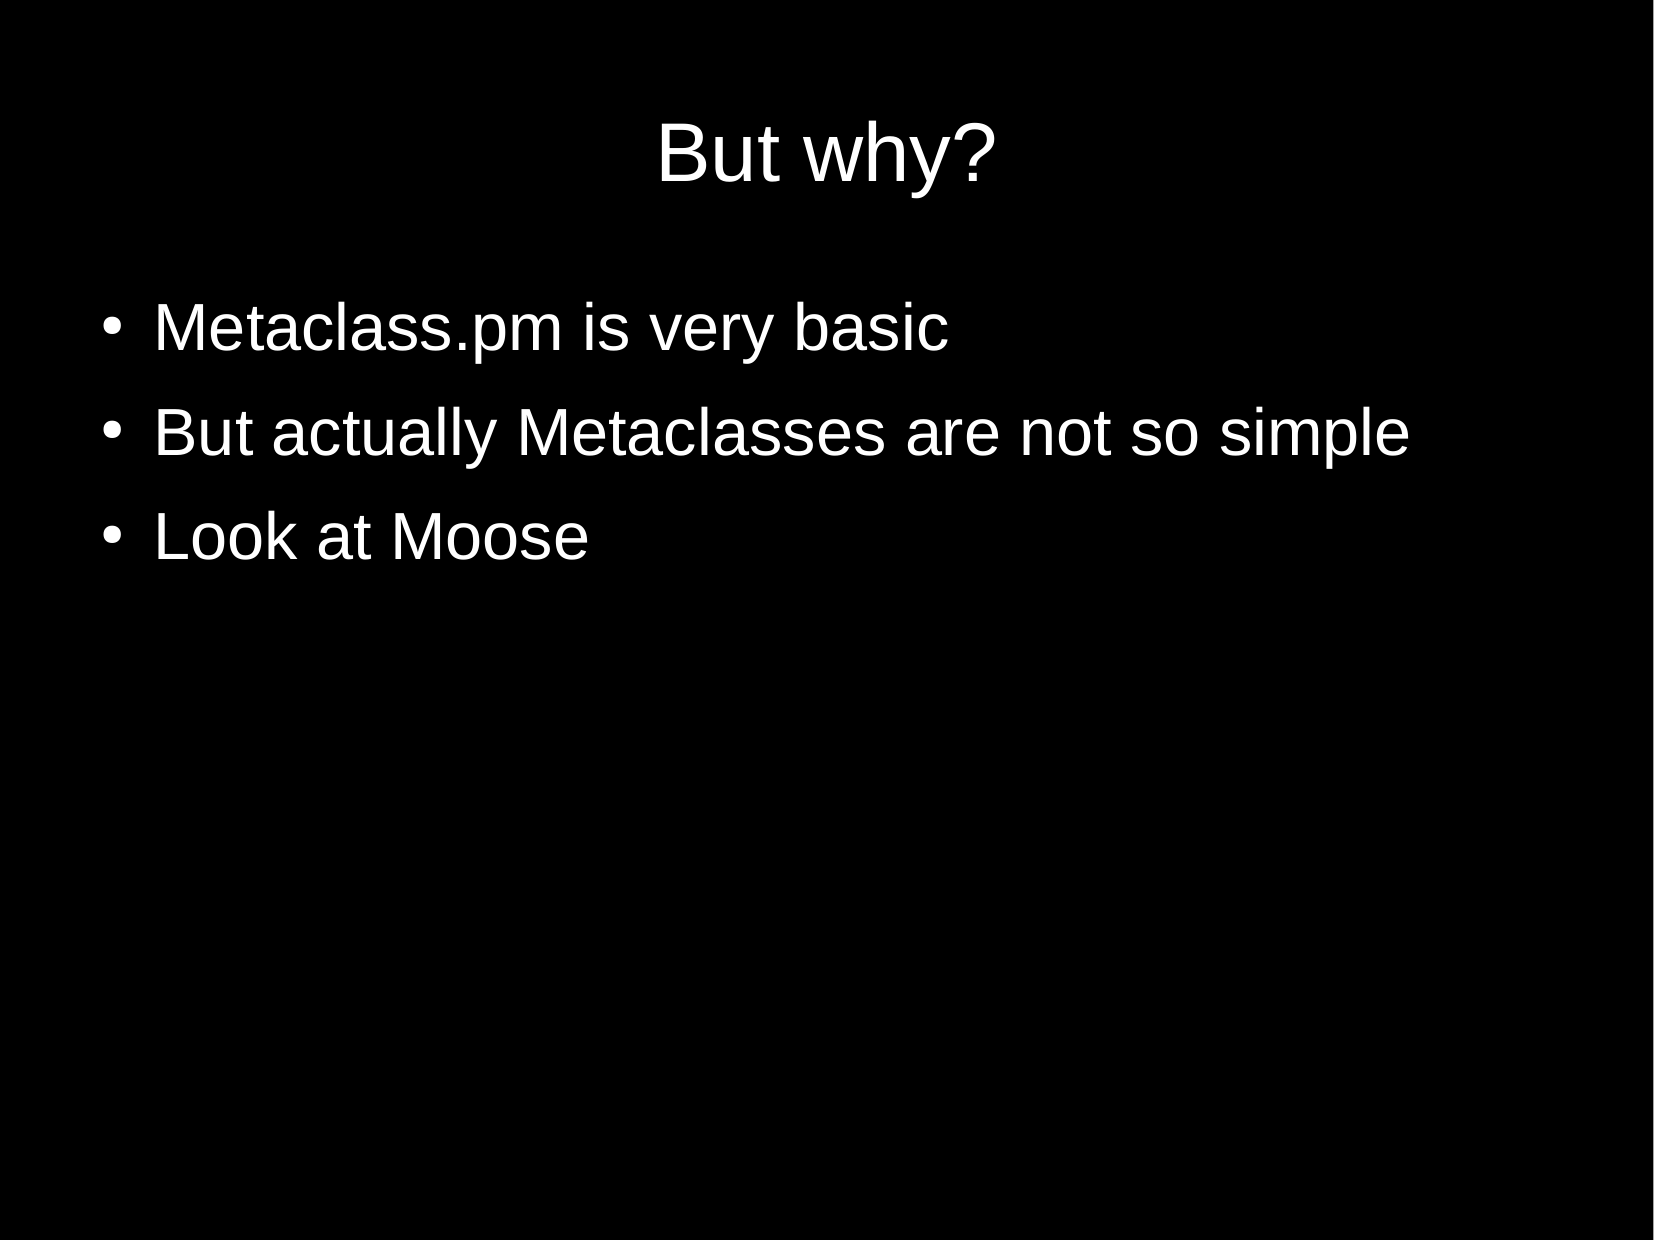

# But why?
Metaclass.pm is very basic
But actually Metaclasses are not so simple
Look at Moose